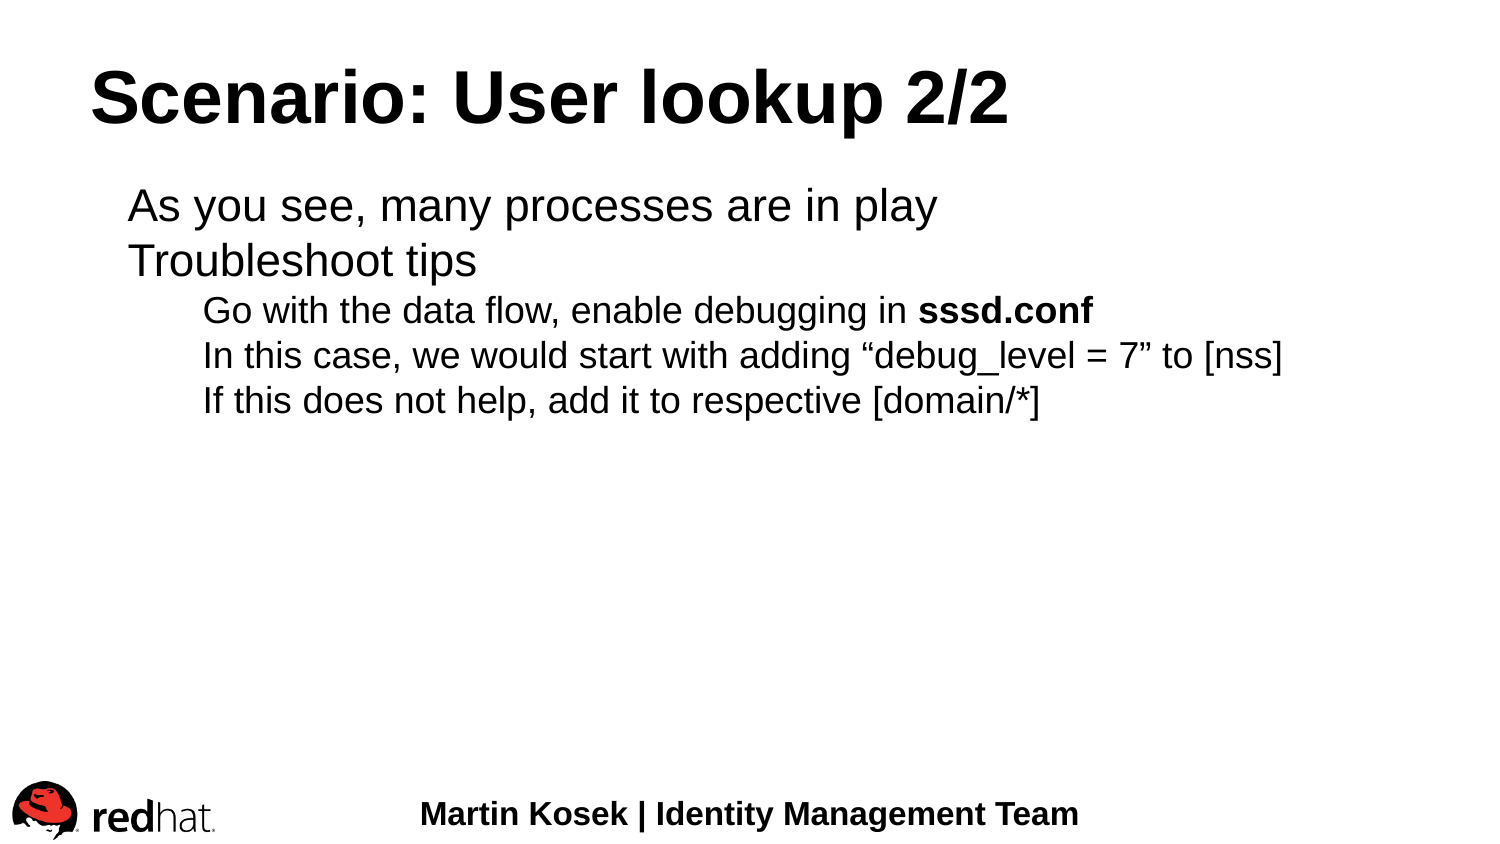

# Scenario: User lookup 2/2
As you see, many processes are in play
Troubleshoot tips
Go with the data flow, enable debugging in sssd.conf
In this case, we would start with adding “debug_level = 7” to [nss]
If this does not help, add it to respective [domain/*]